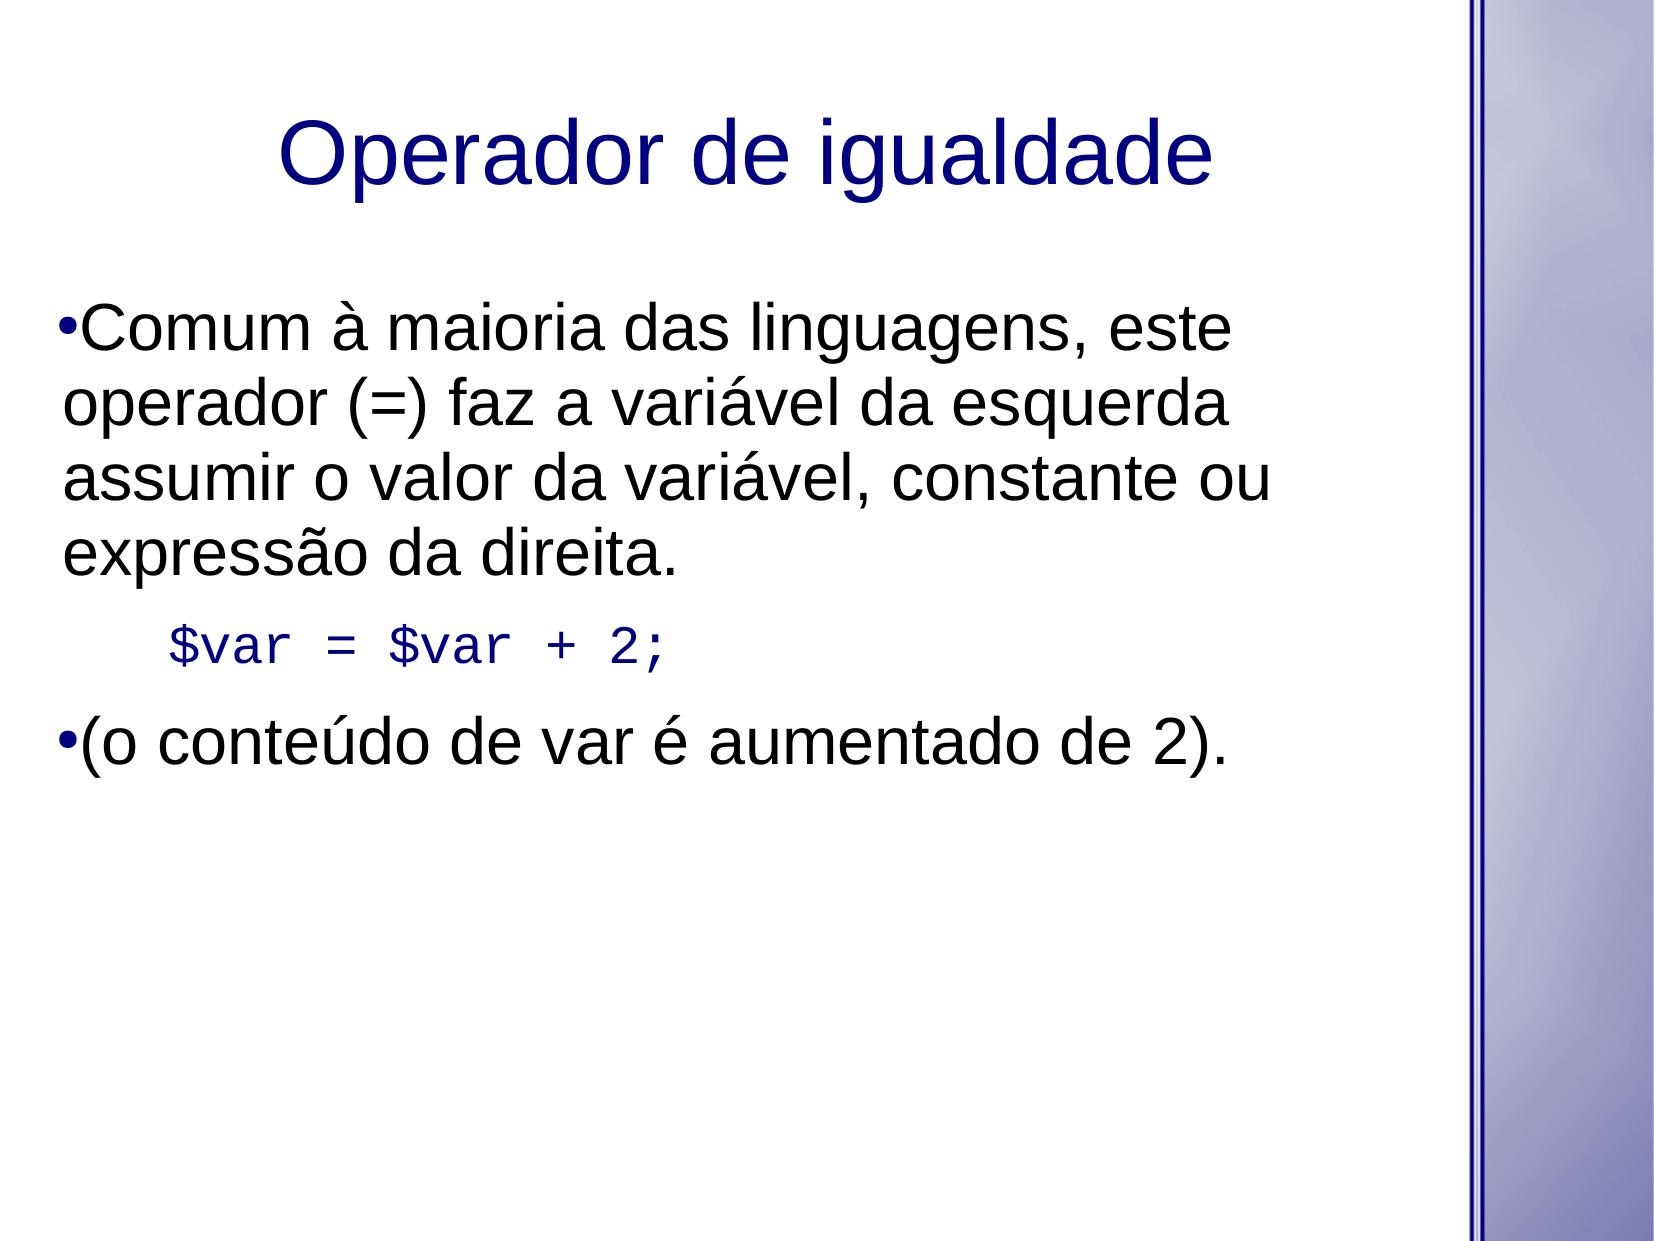

# Operador de igualdade
Comum à maioria das linguagens, este operador (=) faz a variável da esquerda assumir o valor da variável, constante ou expressão da direita.
$var = $var + 2;
(o conteúdo de var é aumentado de 2).